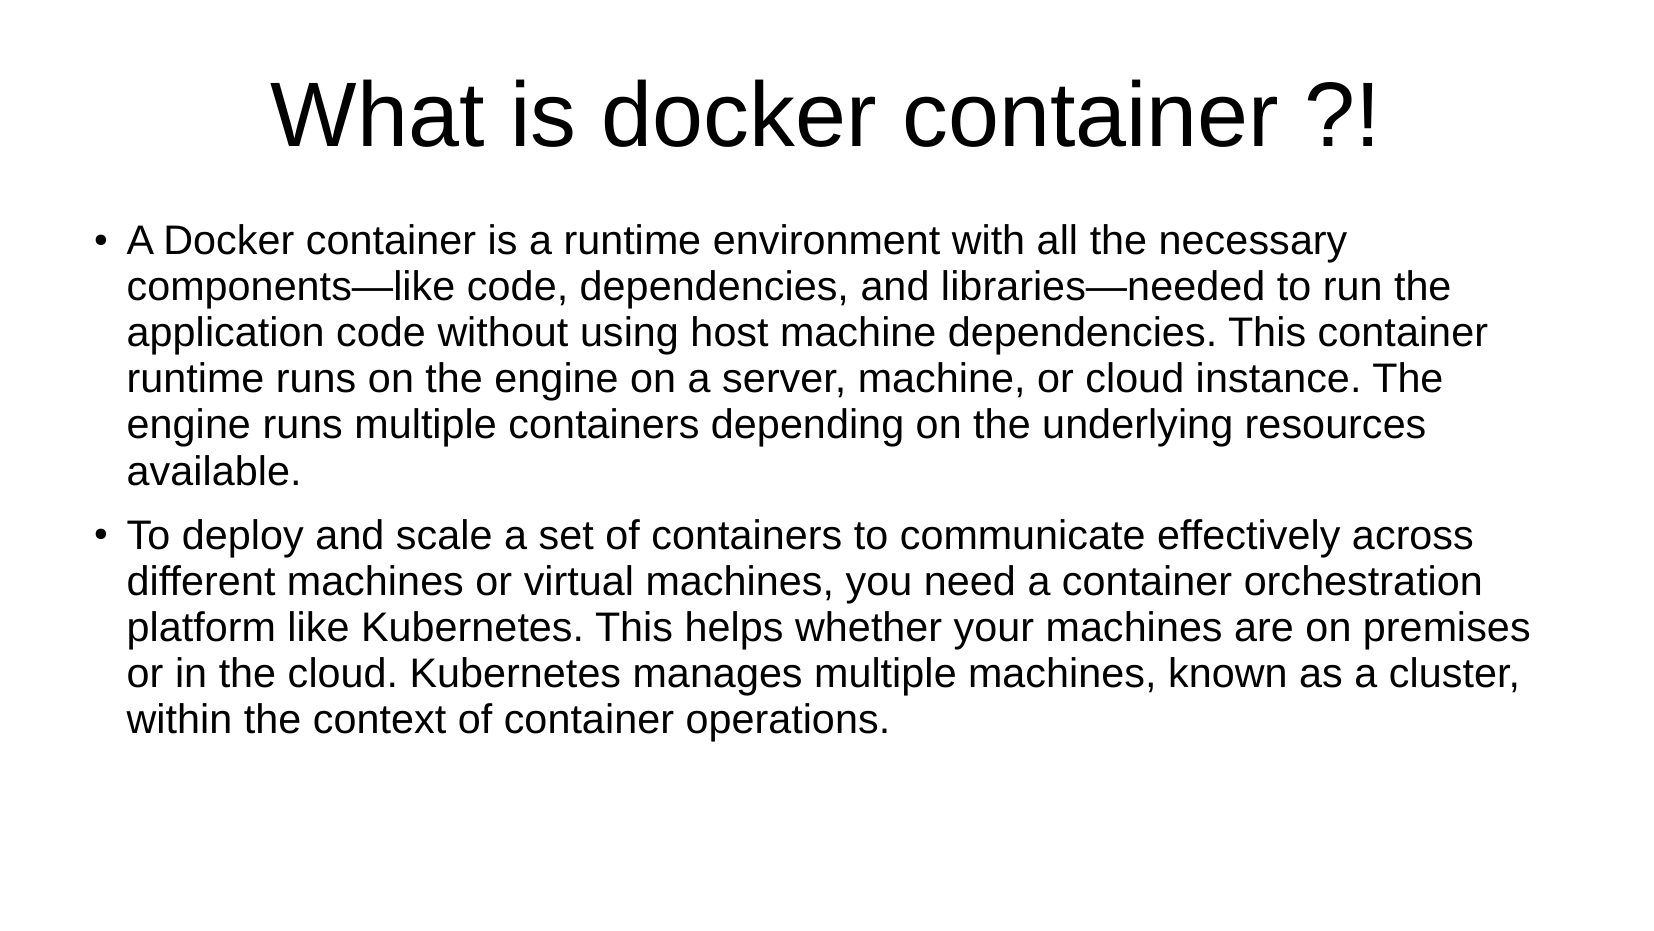

# What is docker container ?!
A Docker container is a runtime environment with all the necessary components—like code, dependencies, and libraries—needed to run the application code without using host machine dependencies. This container runtime runs on the engine on a server, machine, or cloud instance. The engine runs multiple containers depending on the underlying resources available.
To deploy and scale a set of containers to communicate effectively across different machines or virtual machines, you need a container orchestration platform like Kubernetes. This helps whether your machines are on premises or in the cloud. Kubernetes manages multiple machines, known as a cluster, within the context of container operations.